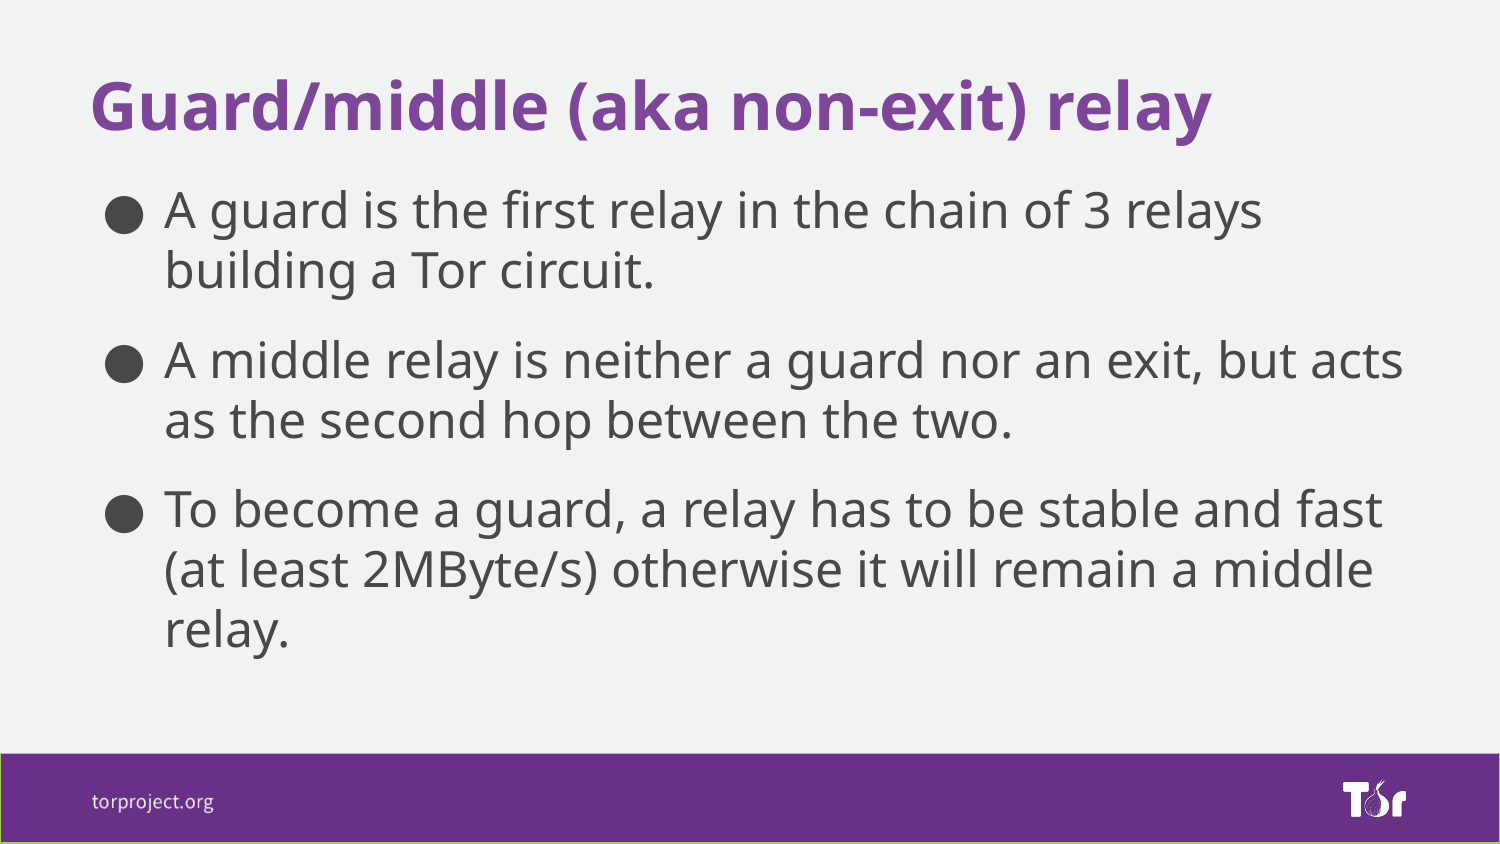

Guard/middle (aka non-exit) relay
A guard is the first relay in the chain of 3 relays building a Tor circuit.
A middle relay is neither a guard nor an exit, but acts as the second hop between the two.
To become a guard, a relay has to be stable and fast (at least 2MByte/s) otherwise it will remain a middle relay.